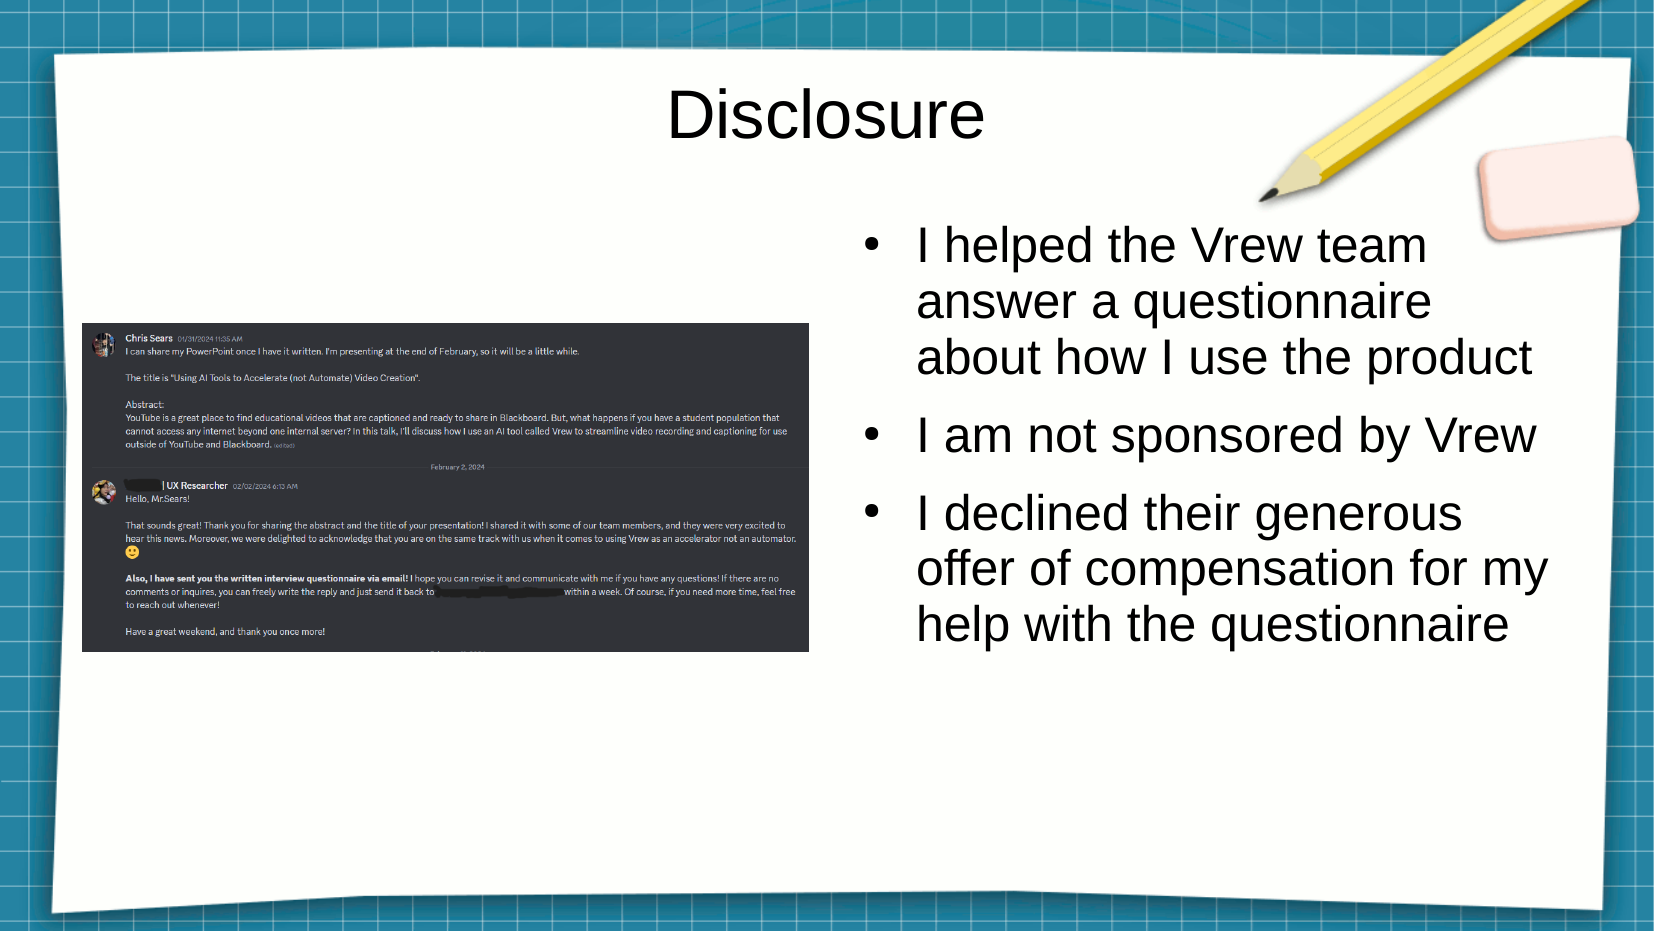

# Disclosure
I helped the Vrew team answer a questionnaire about how I use the product
I am not sponsored by Vrew
I declined their generous offer of compensation for my help with the questionnaire